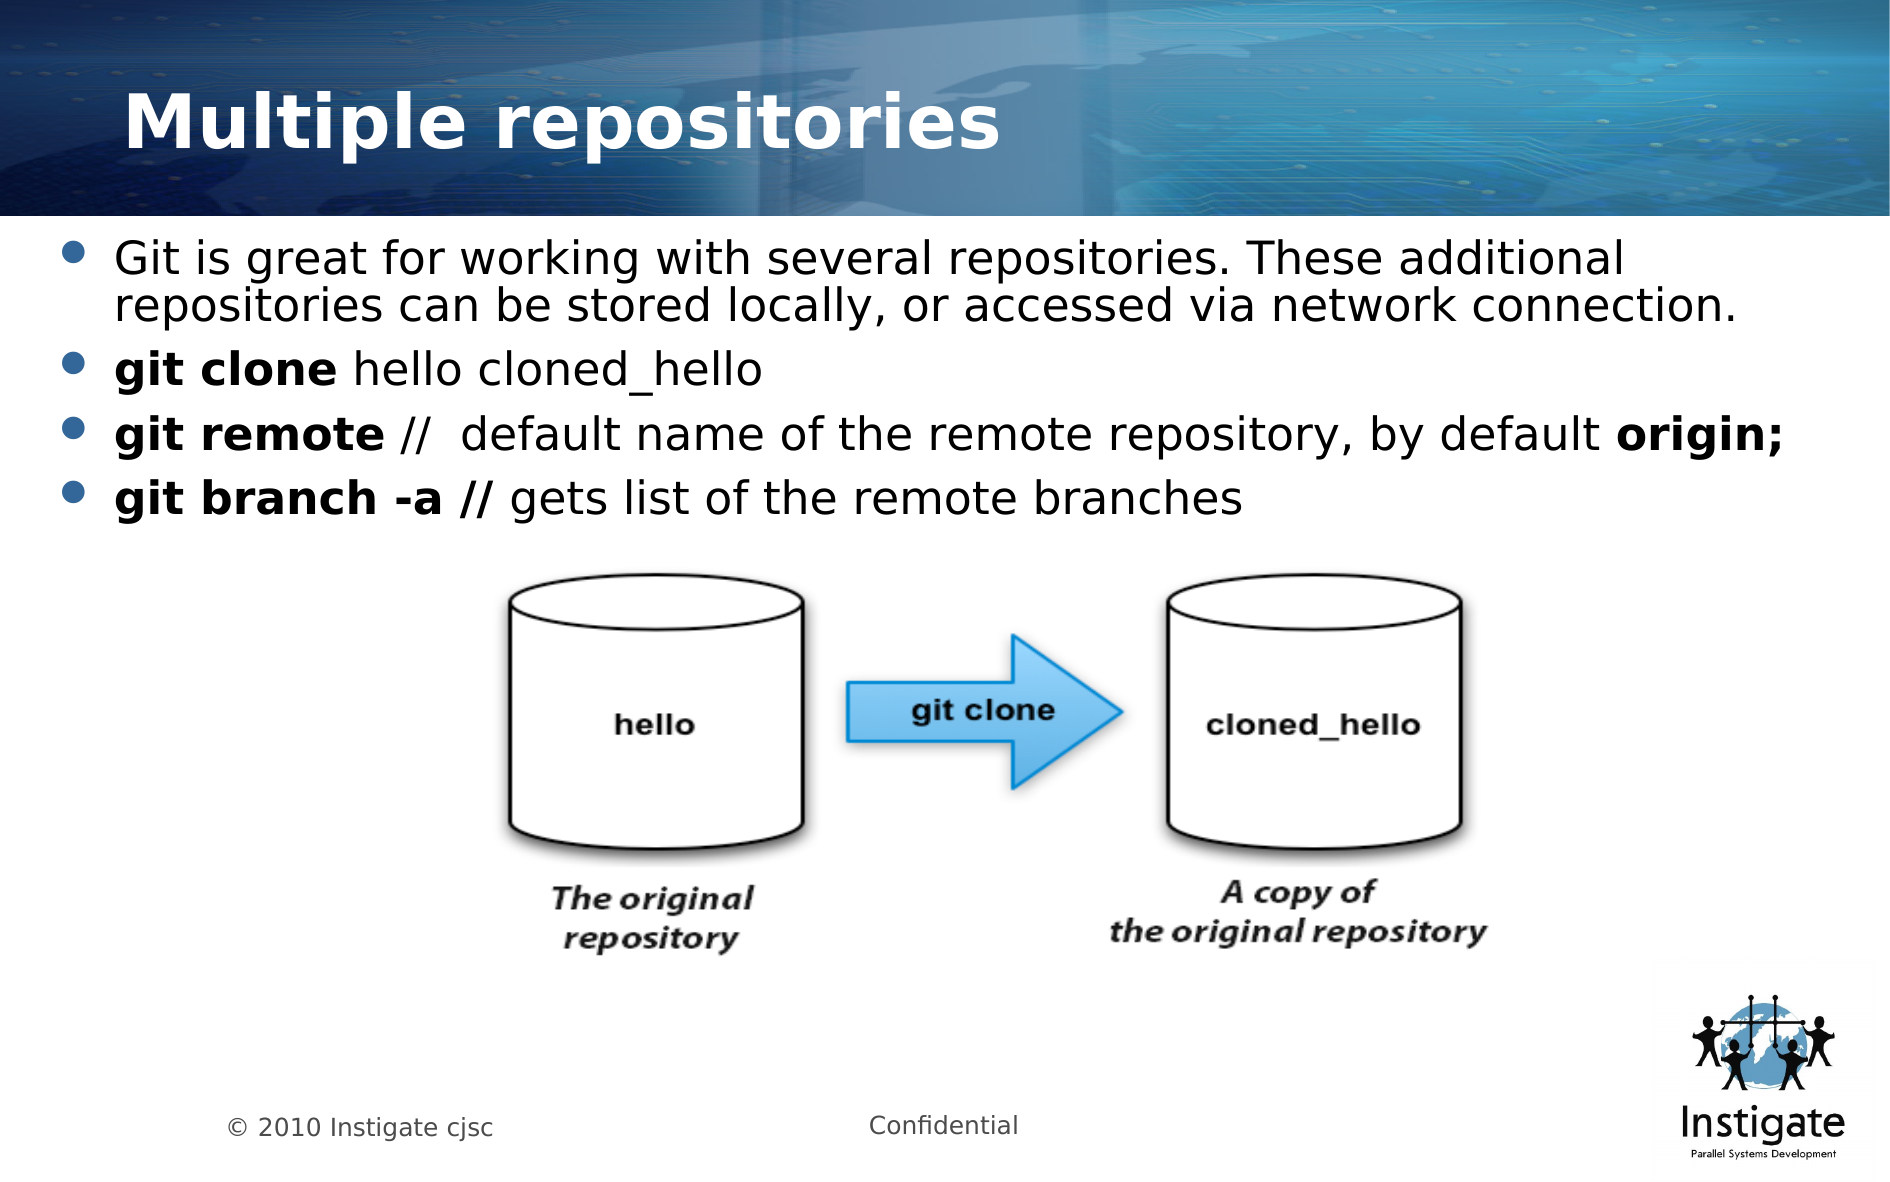

# Multiple repositories
Git is great for working with several repositories. These additional repositories can be stored locally, or accessed via network connection.
git clone hello cloned_hello
git remote // default name of the remote repository, by default origin;
git branch -a // gets list of the remote branches